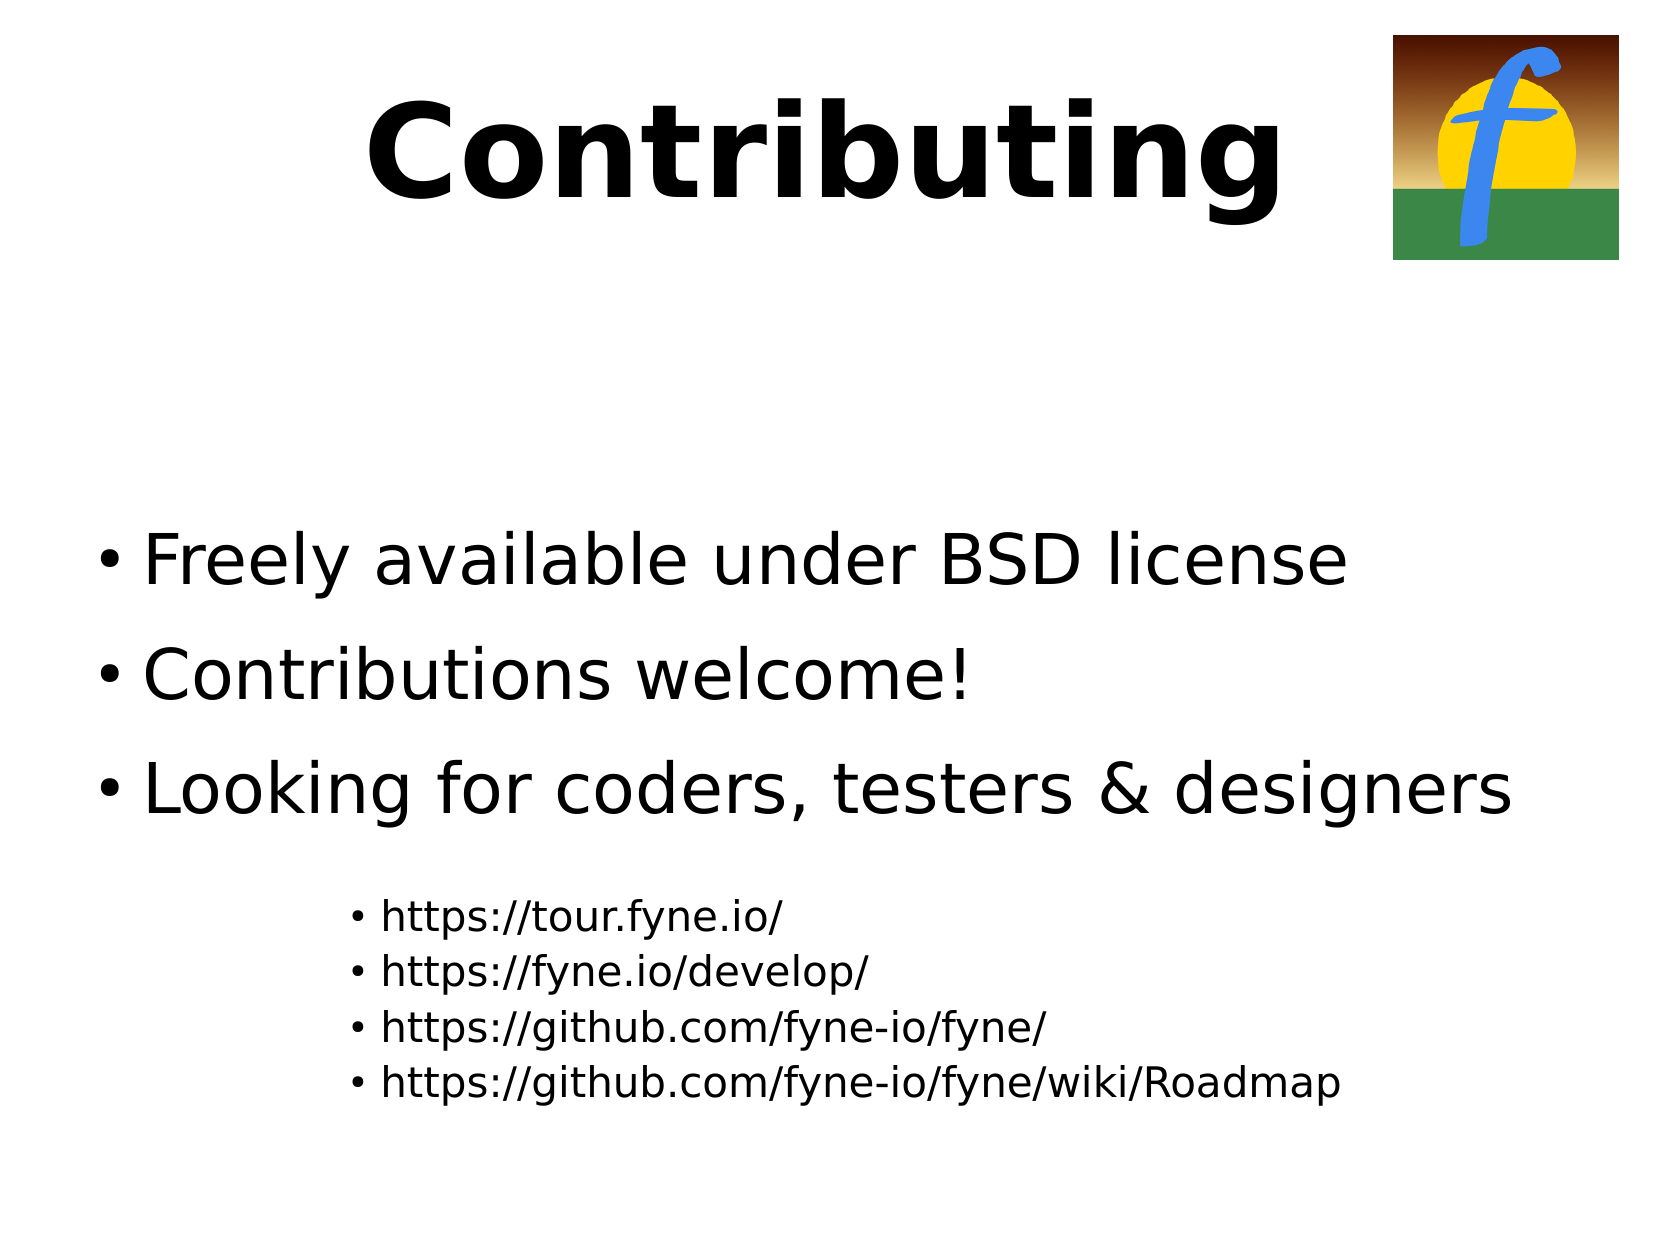

# Contributing
Freely available under BSD license
Contributions welcome!
Looking for coders, testers & designers
https://tour.fyne.io/
https://fyne.io/develop/
https://github.com/fyne-io/fyne/
https://github.com/fyne-io/fyne/wiki/Roadmap